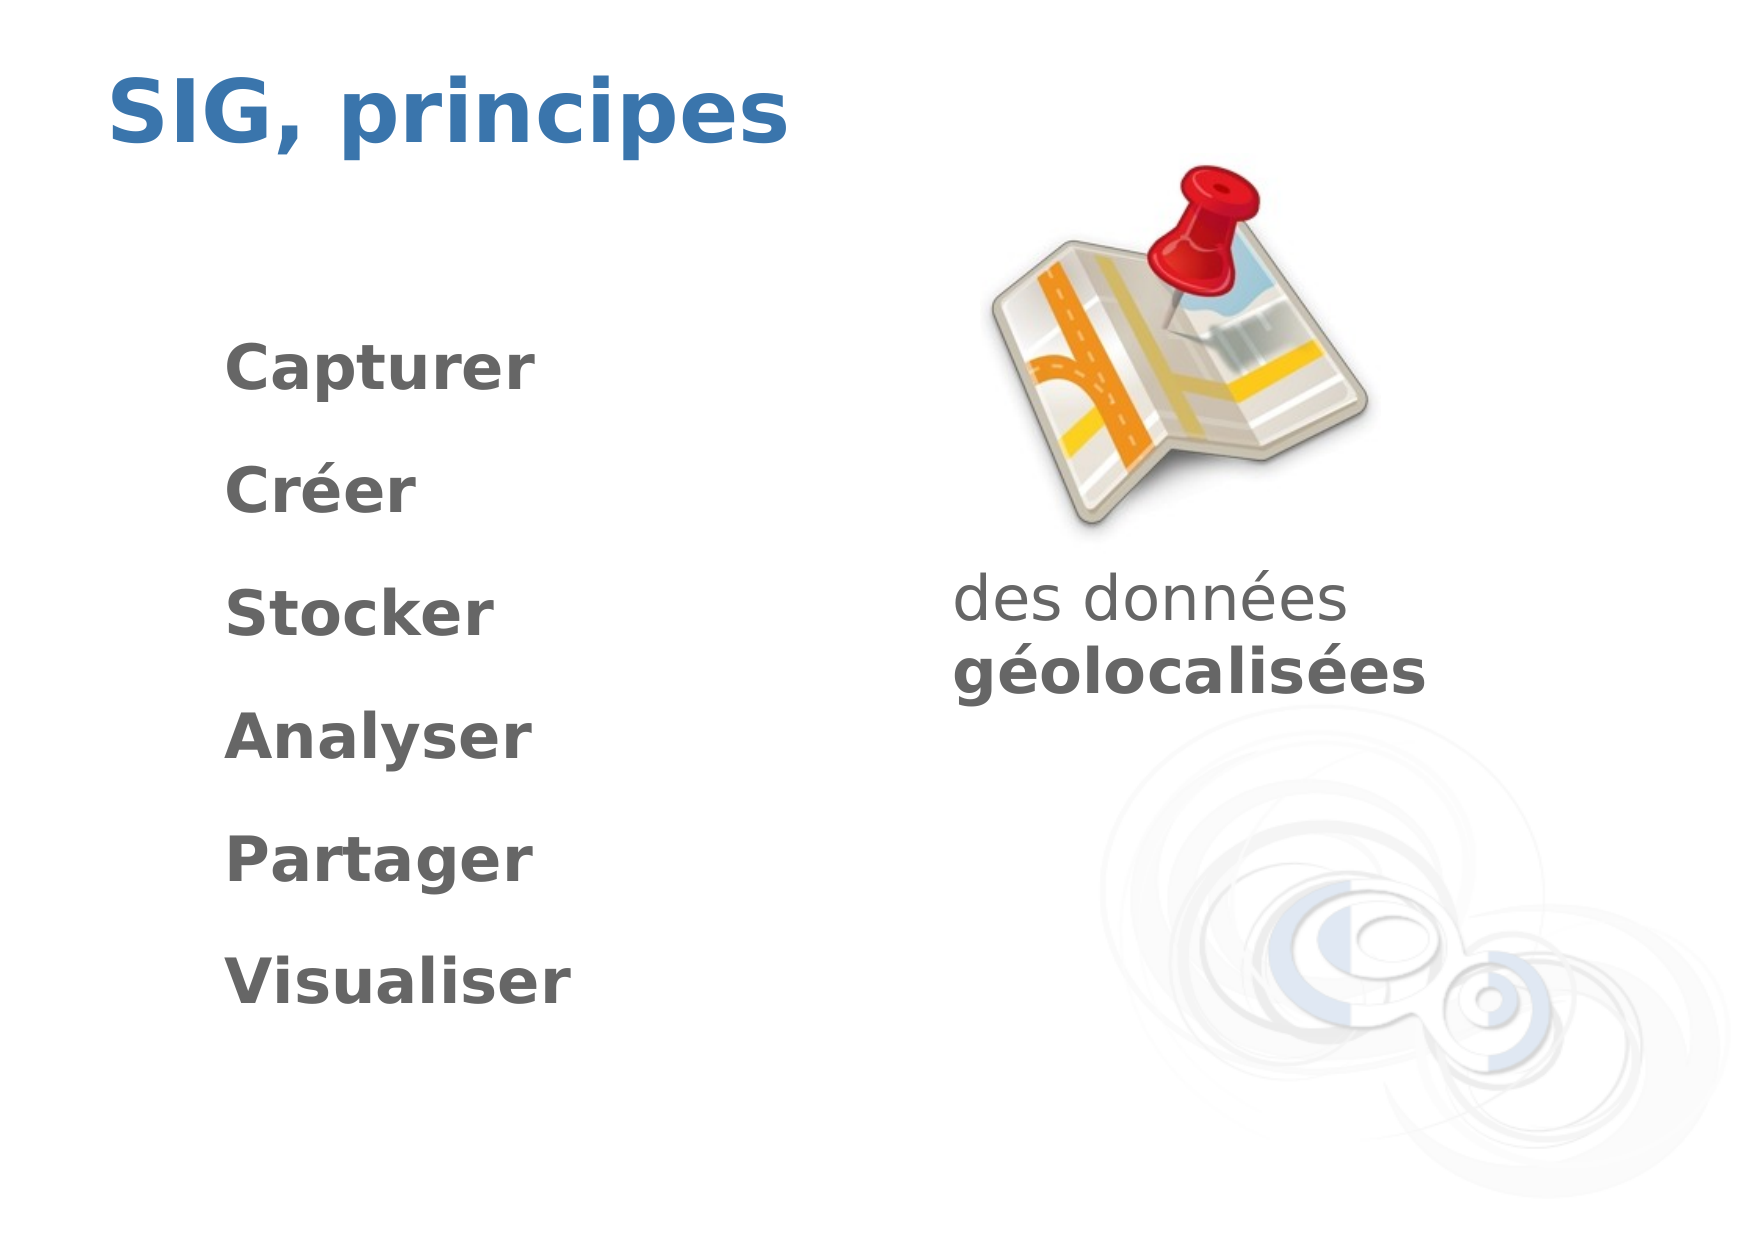

# SIG, principes
Capturer
Créer
Stocker
Analyser
Partager
Visualiser
des données géolocalisées